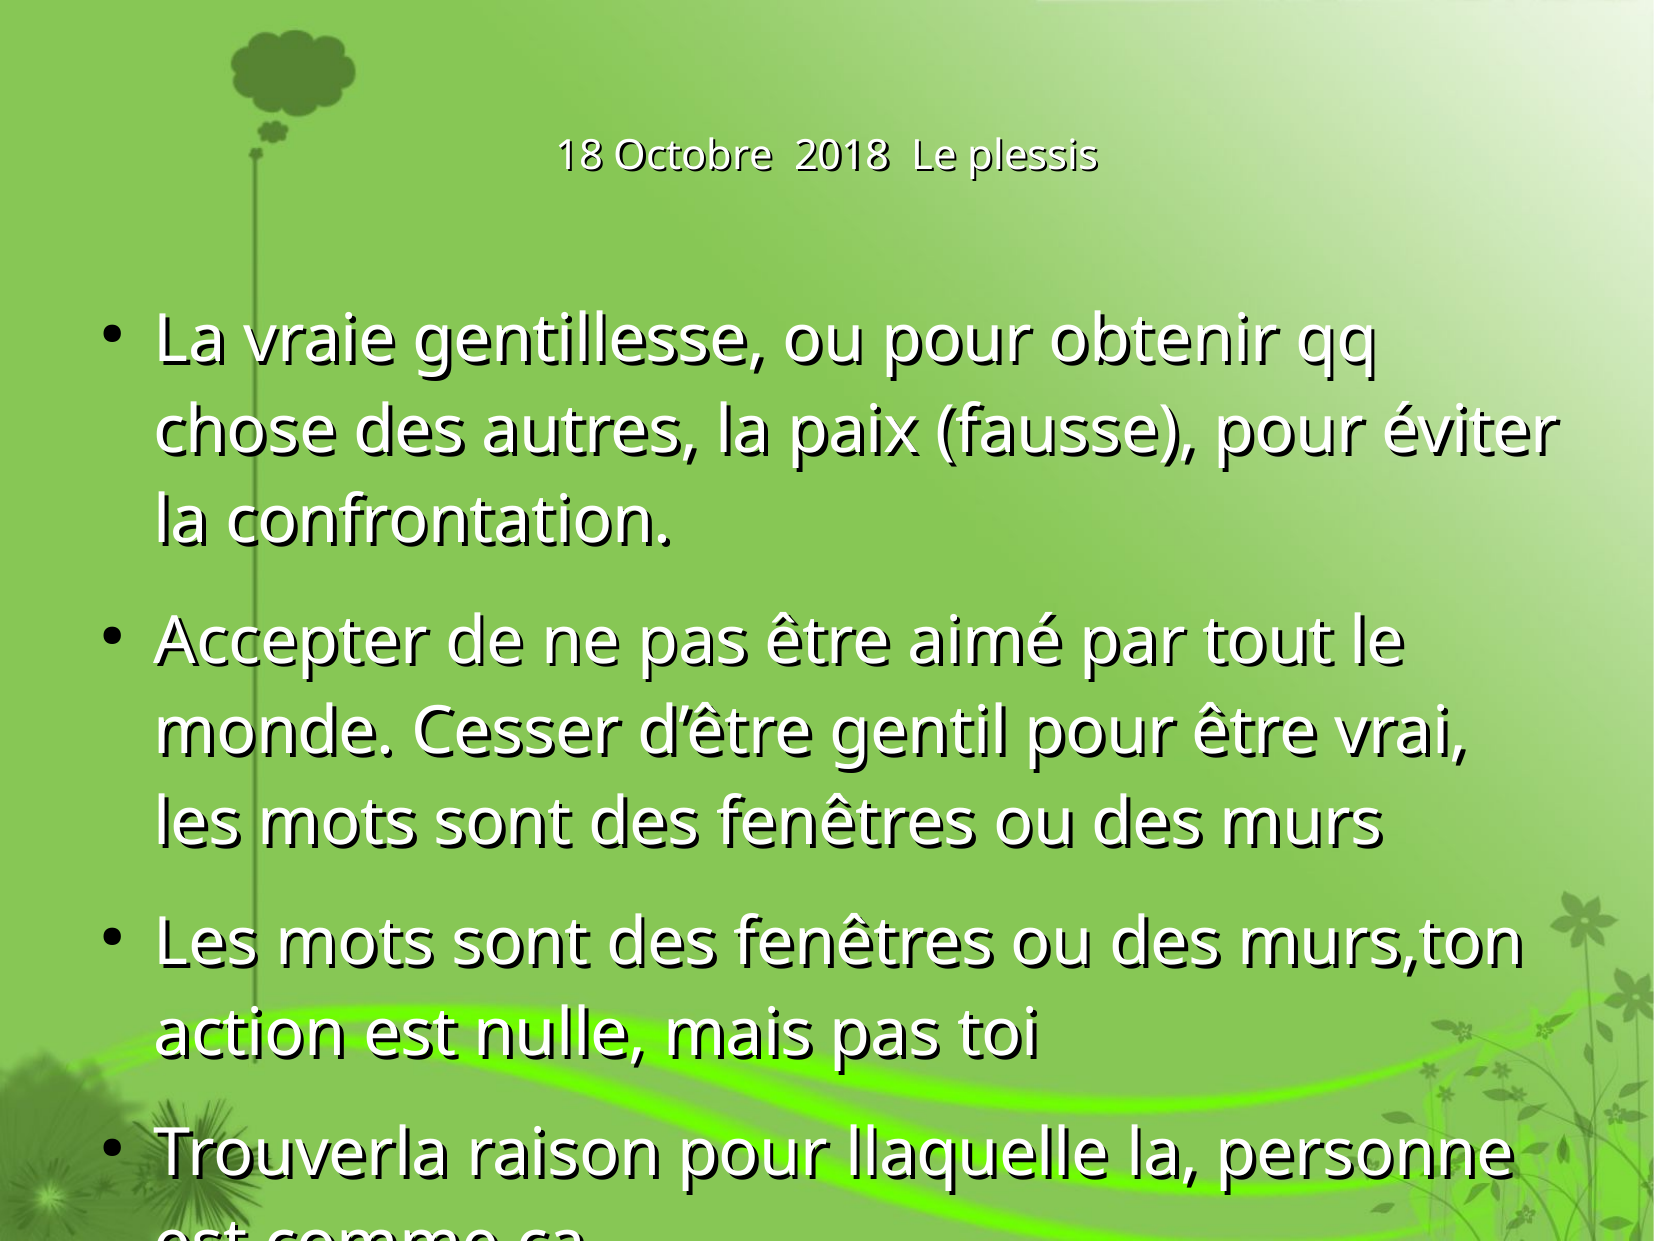

# 18 Octobre 2018 Le plessis
La vraie gentillesse, ou pour obtenir qq chose des autres, la paix (fausse), pour éviter la confrontation.
Accepter de ne pas être aimé par tout le monde. Cesser d’être gentil pour être vrai, les mots sont des fenêtres ou des murs
Les mots sont des fenêtres ou des murs,ton action est nulle, mais pas toi
Trouverla raison pour llaquelle la, personne est comme ça,